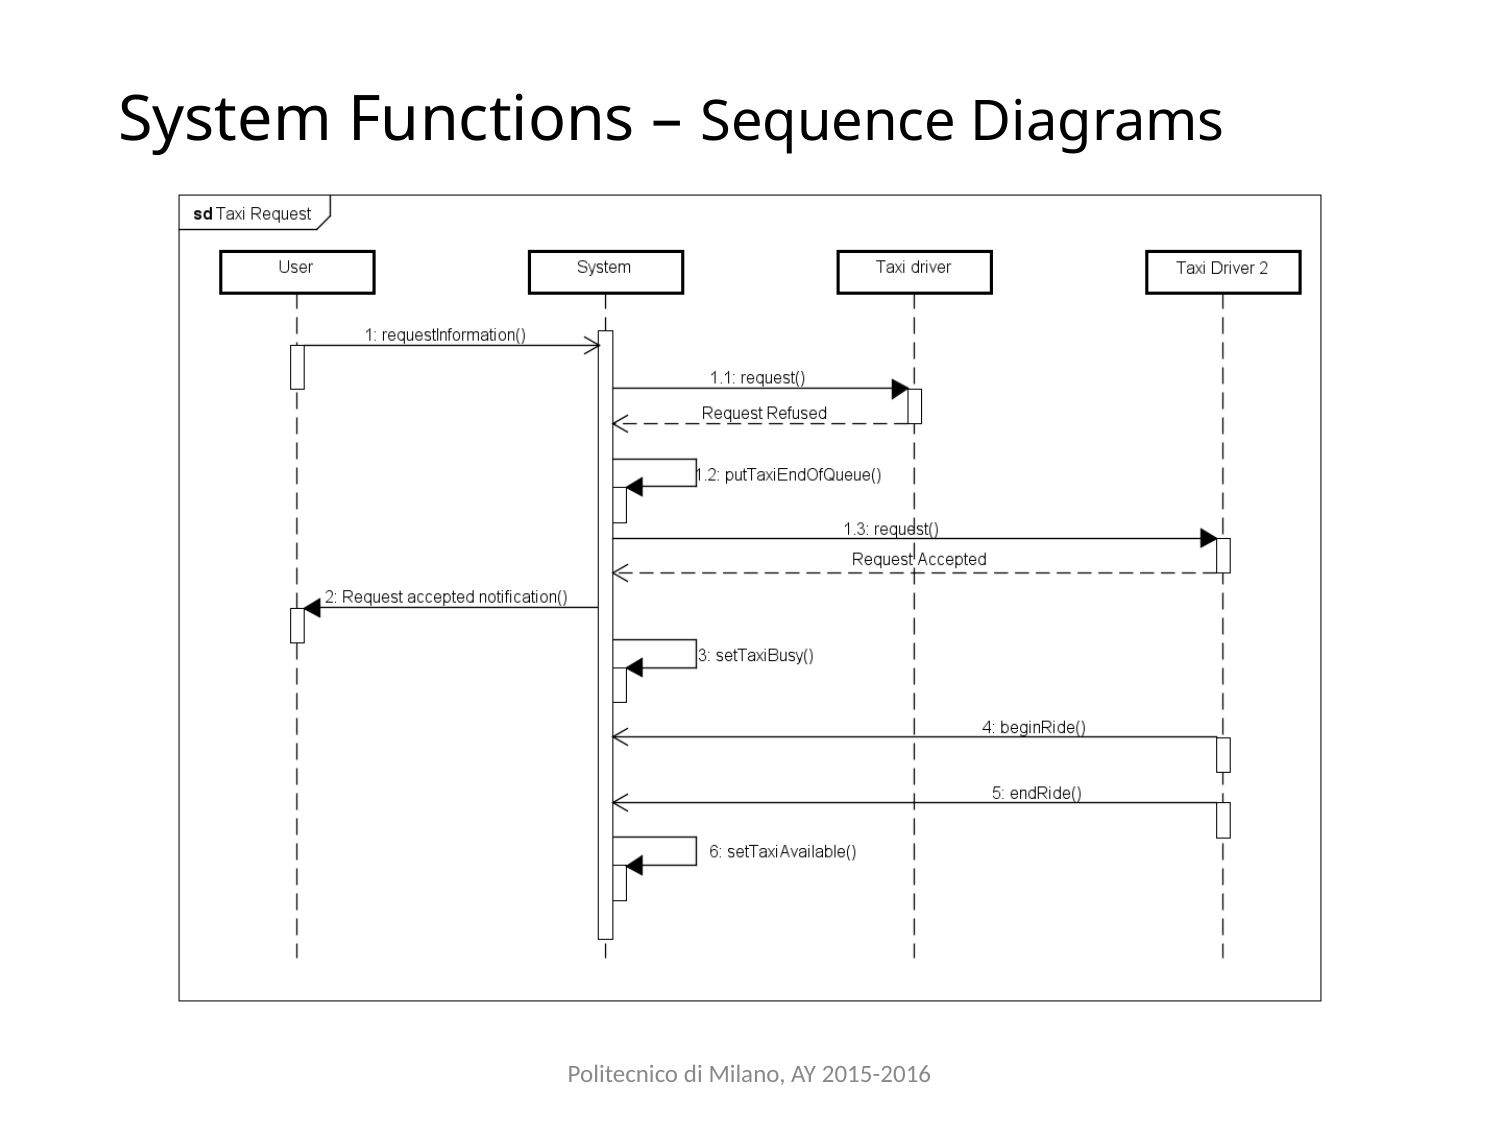

# System Functions – Sequence Diagrams
Politecnico di Milano, AY 2015-2016